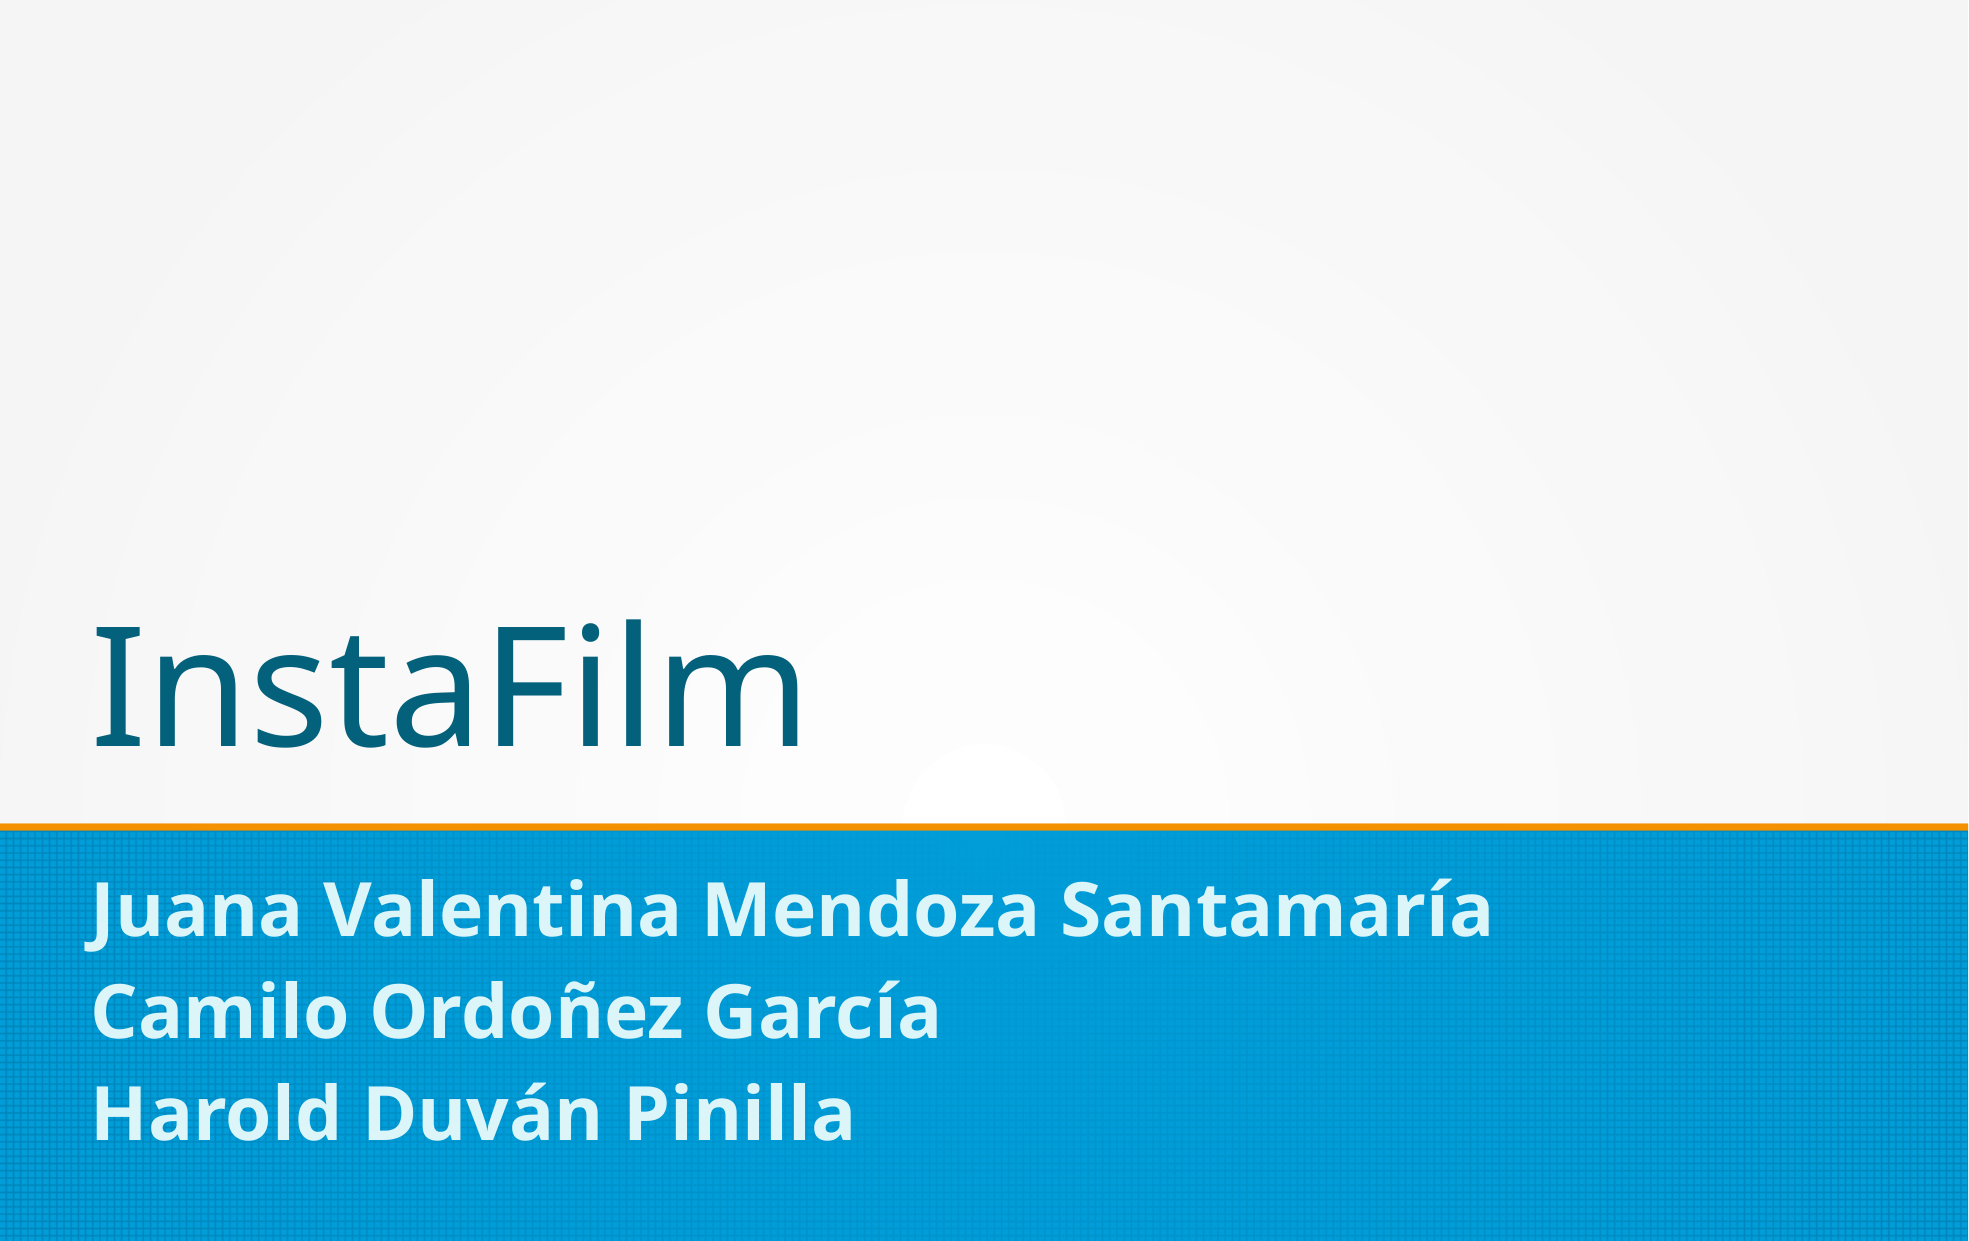

# InstaFilm
Juana Valentina Mendoza Santamaría
Camilo Ordoñez García
Harold Duván Pinilla